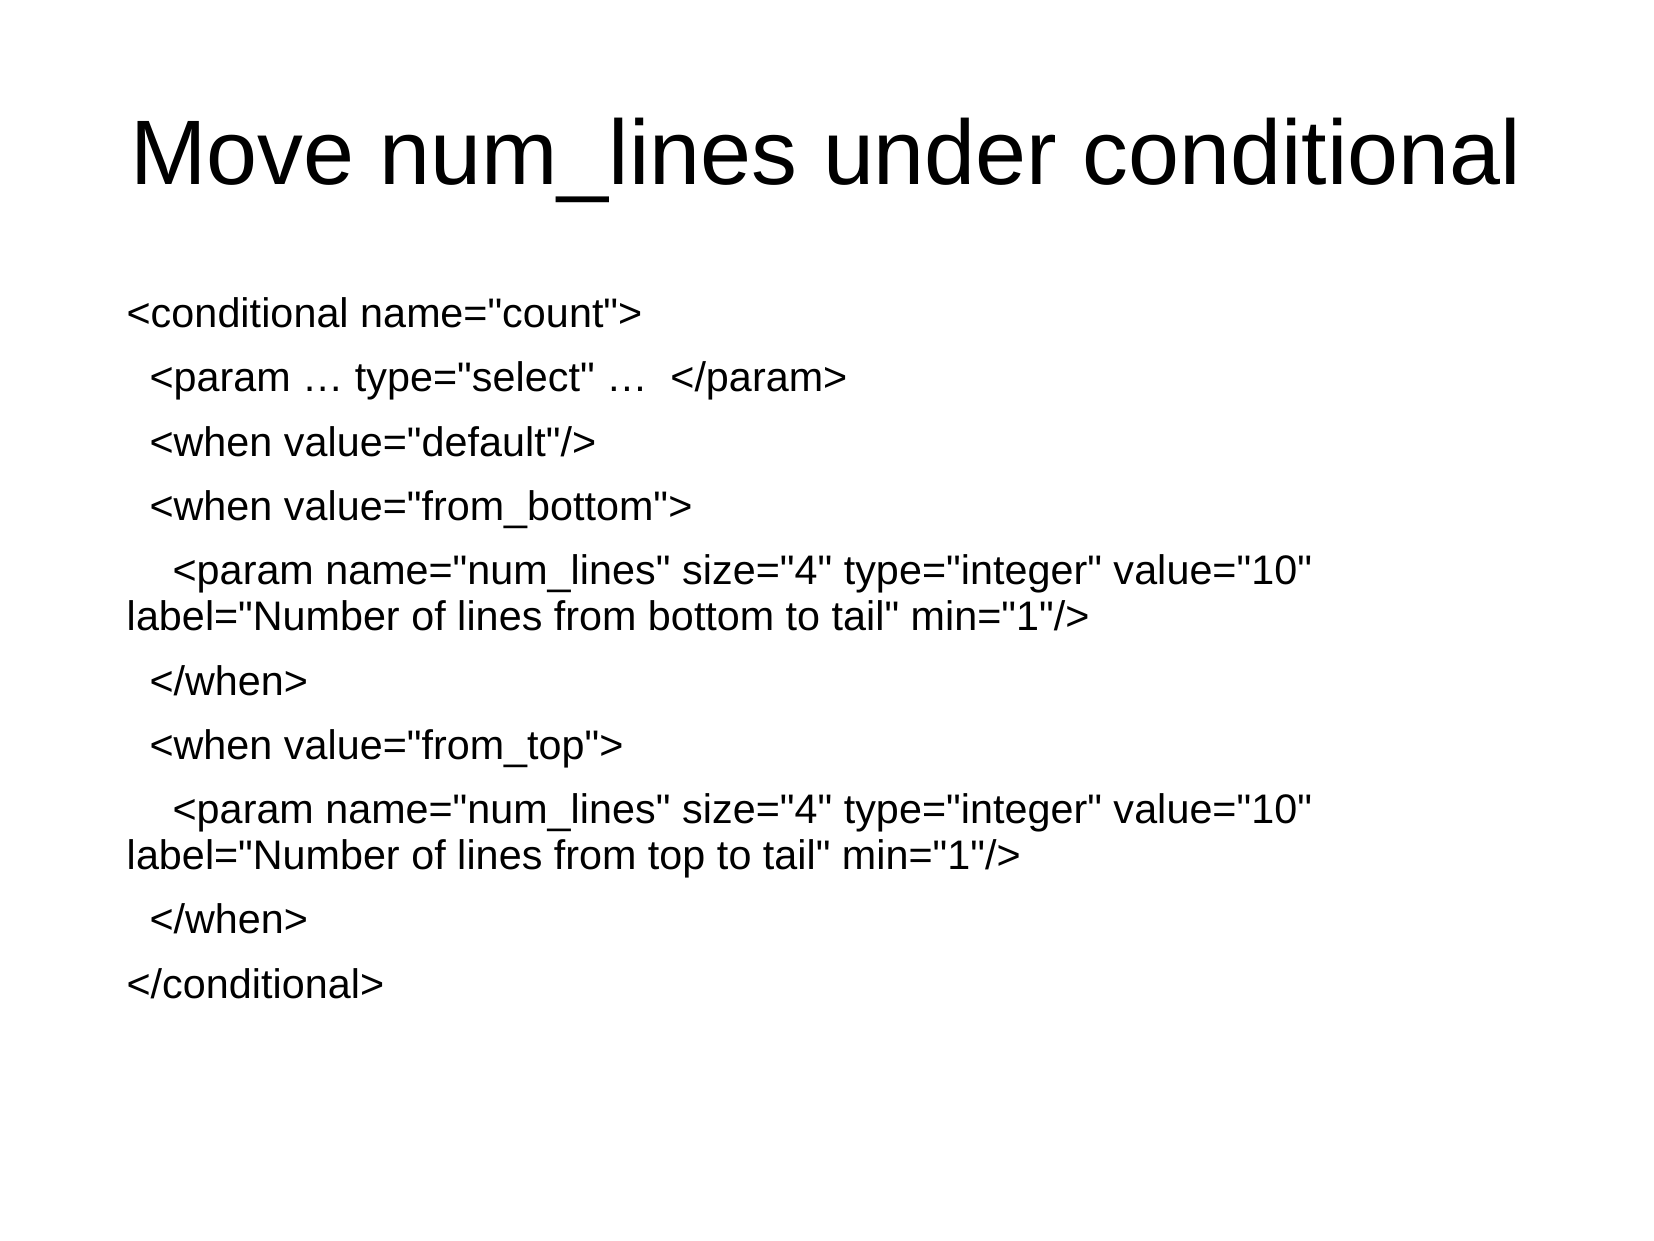

# Move num_lines under conditional
<conditional name="count">
 <param … type="select" … </param>
 <when value="default"/>
 <when value="from_bottom">
 <param name="num_lines" size="4" type="integer" value="10" label="Number of lines from bottom to tail" min="1"/>
 </when>
 <when value="from_top">
 <param name="num_lines" size="4" type="integer" value="10" label="Number of lines from top to tail" min="1"/>
 </when>
</conditional>